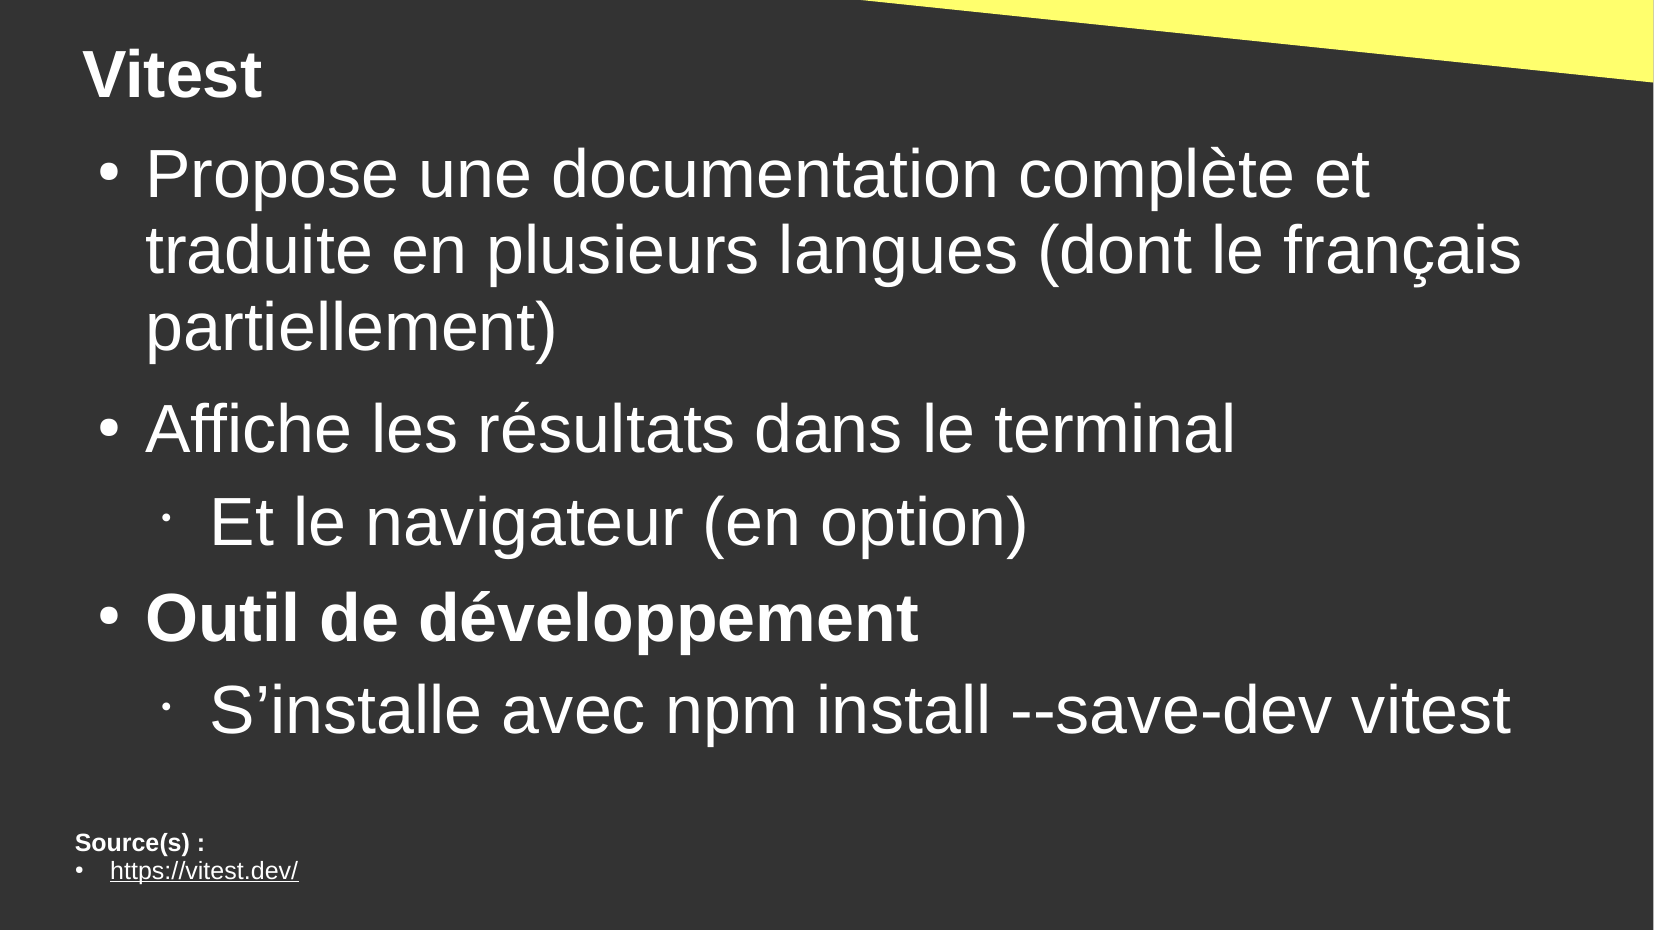

# Vitest
Propose une documentation complète et traduite en plusieurs langues (dont le français partiellement)
Affiche les résultats dans le terminal
Et le navigateur (en option)
Outil de développement
S’installe avec npm install --save-dev vitest
Source(s) :
https://vitest.dev/